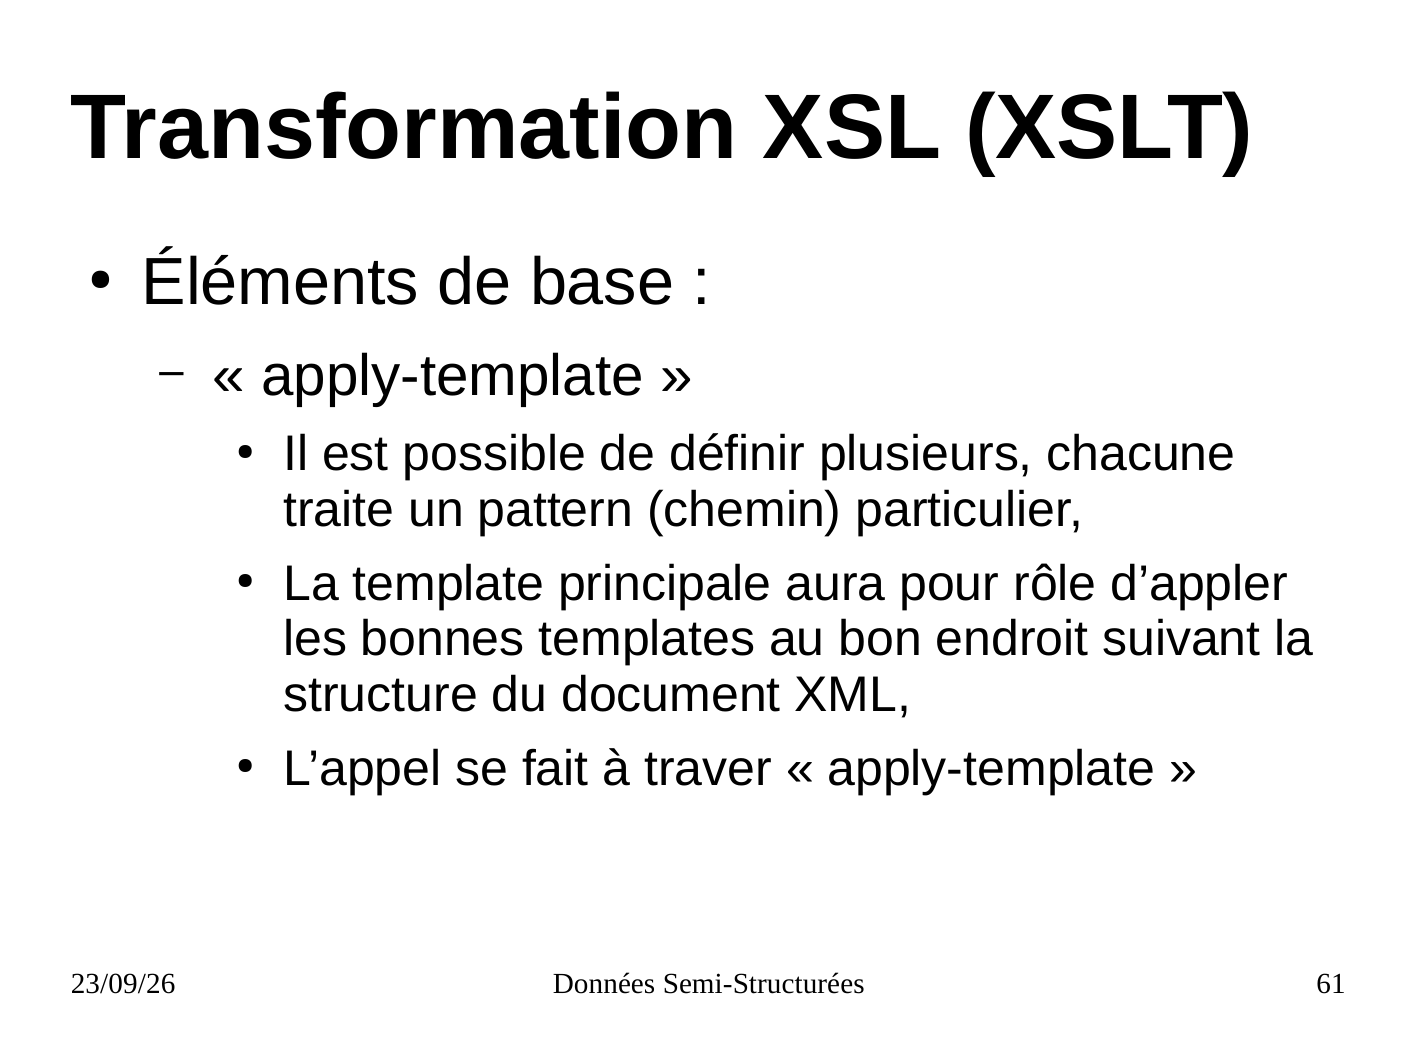

# Transformation XSL (XSLT)
Éléments de base :
« apply-template »
Il est possible de définir plusieurs, chacune traite un pattern (chemin) particulier,
La template principale aura pour rôle d’appler les bonnes templates au bon endroit suivant la structure du document XML,
L’appel se fait à traver « apply-template »
Données Semi-Structurées
61